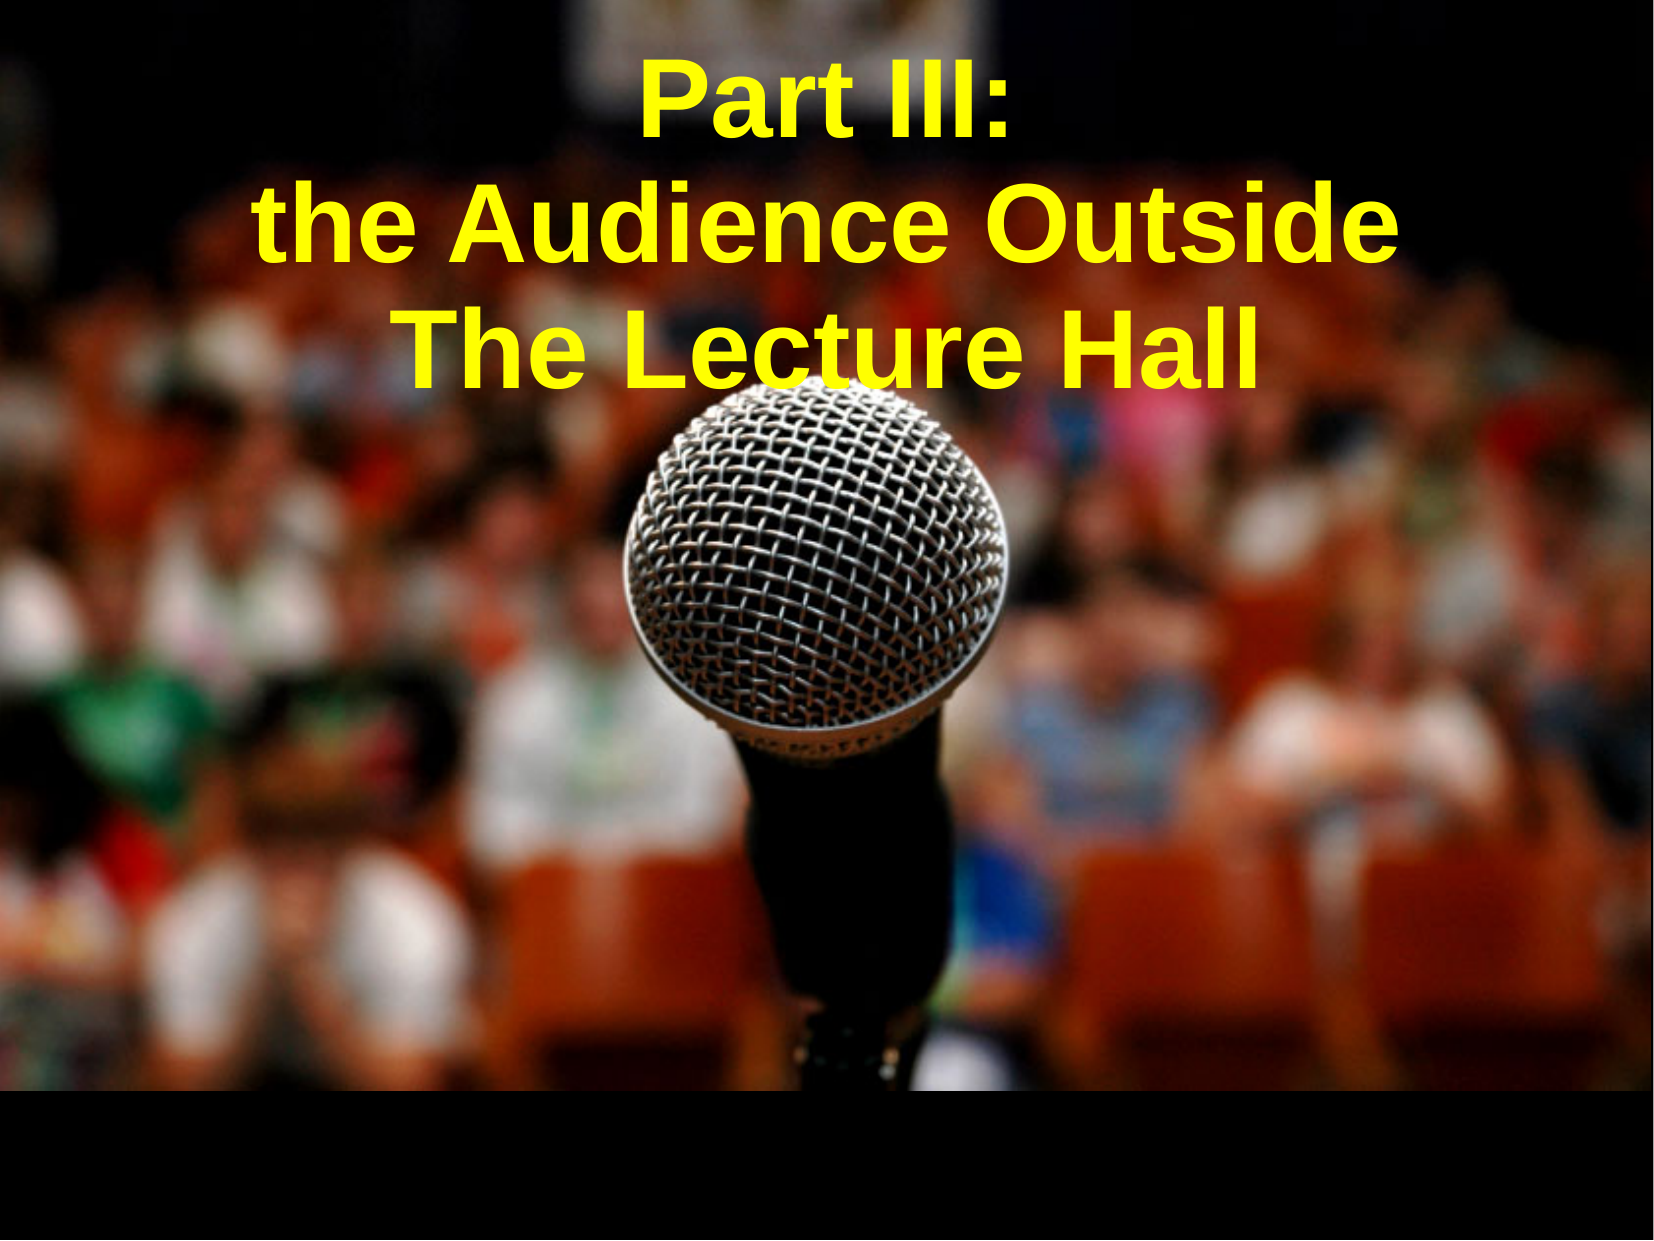

# Part III: the Audience Outside The Lecture Hall